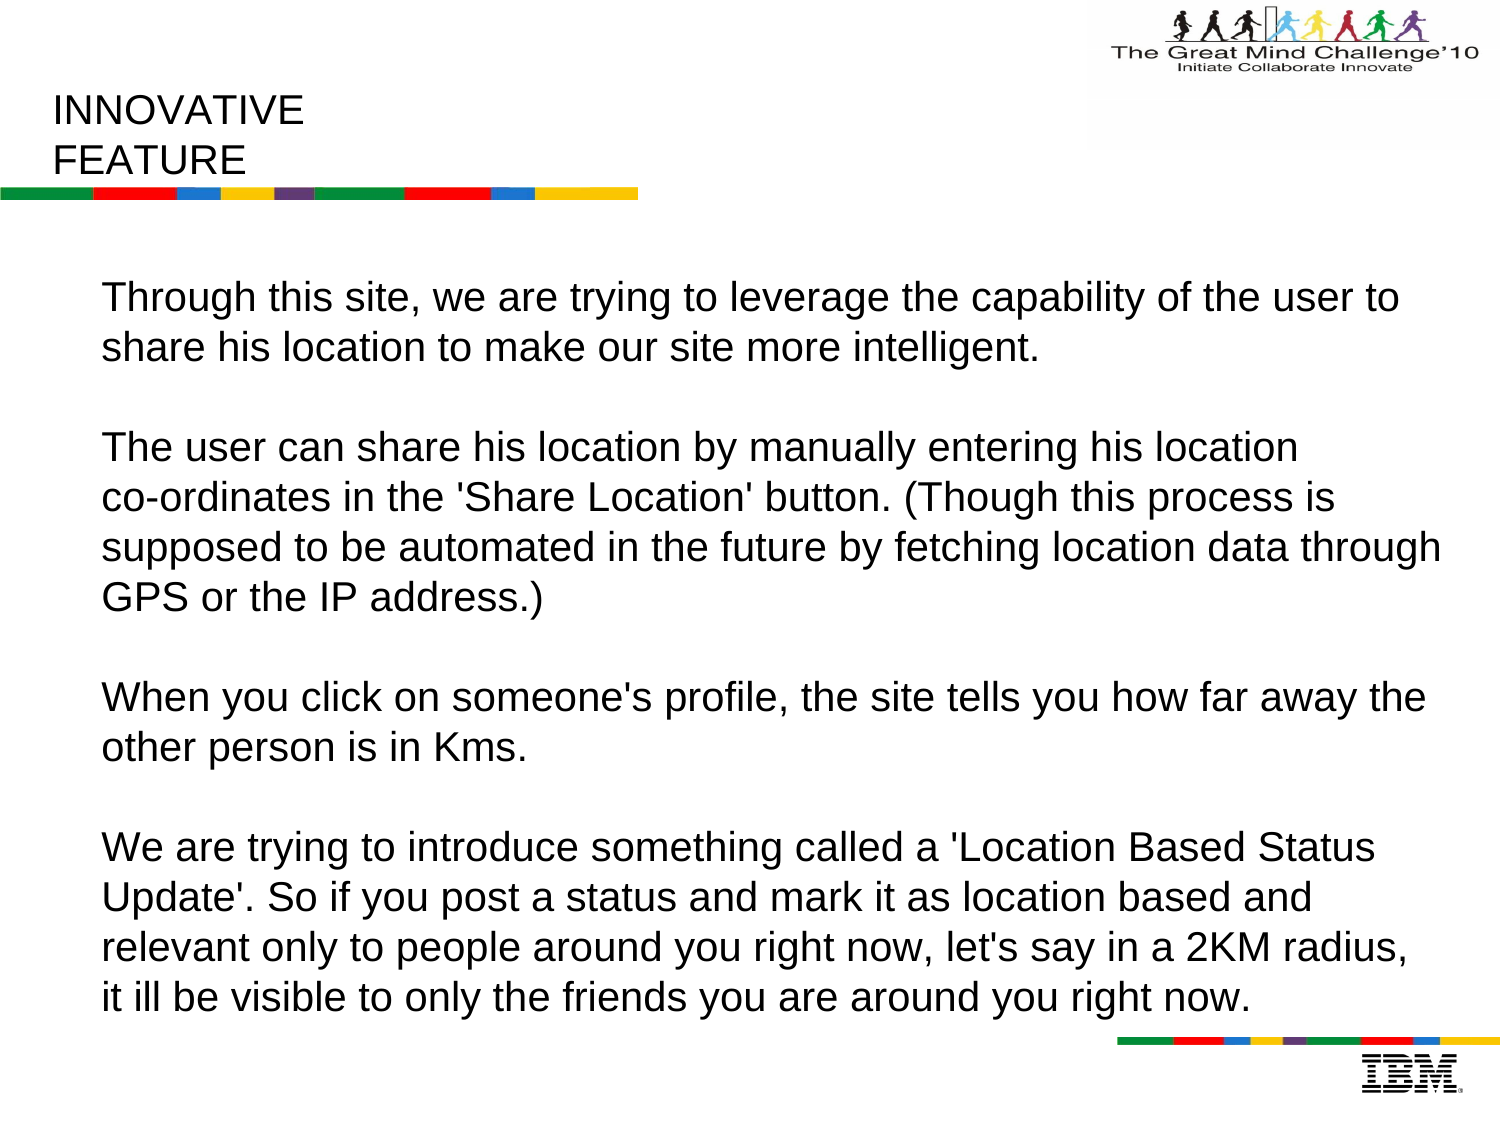

INNOVATIVE FEATURE
 Through this site, we are trying to leverage the capability of the user to
 share his location to make our site more intelligent.
 The user can share his location by manually entering his location
 co-ordinates in the 'Share Location' button. (Though this process is
 supposed to be automated in the future by fetching location data through
 GPS or the IP address.)
 When you click on someone's profile, the site tells you how far away the
 other person is in Kms.
 We are trying to introduce something called a 'Location Based Status
 Update'. So if you post a status and mark it as location based and
 relevant only to people around you right now, let's say in a 2KM radius,
 it ill be visible to only the friends you are around you right now.